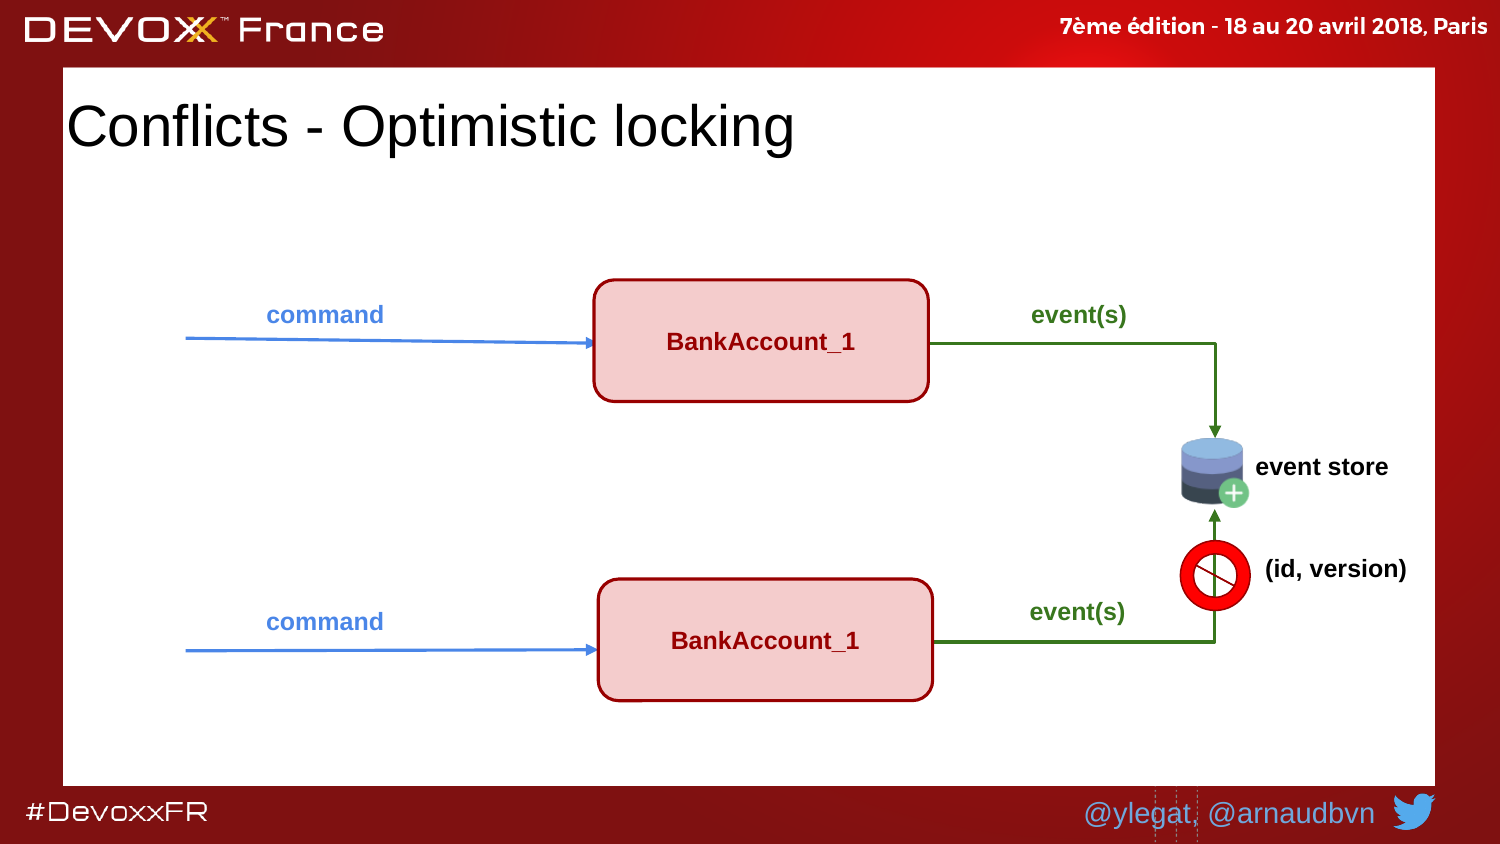

# Conflicts - Optimistic locking
BankAccount_1
command
event(s)
event store
event(s)
(id, version)
BankAccount_1
command
@ylegat, @arnaudbvn